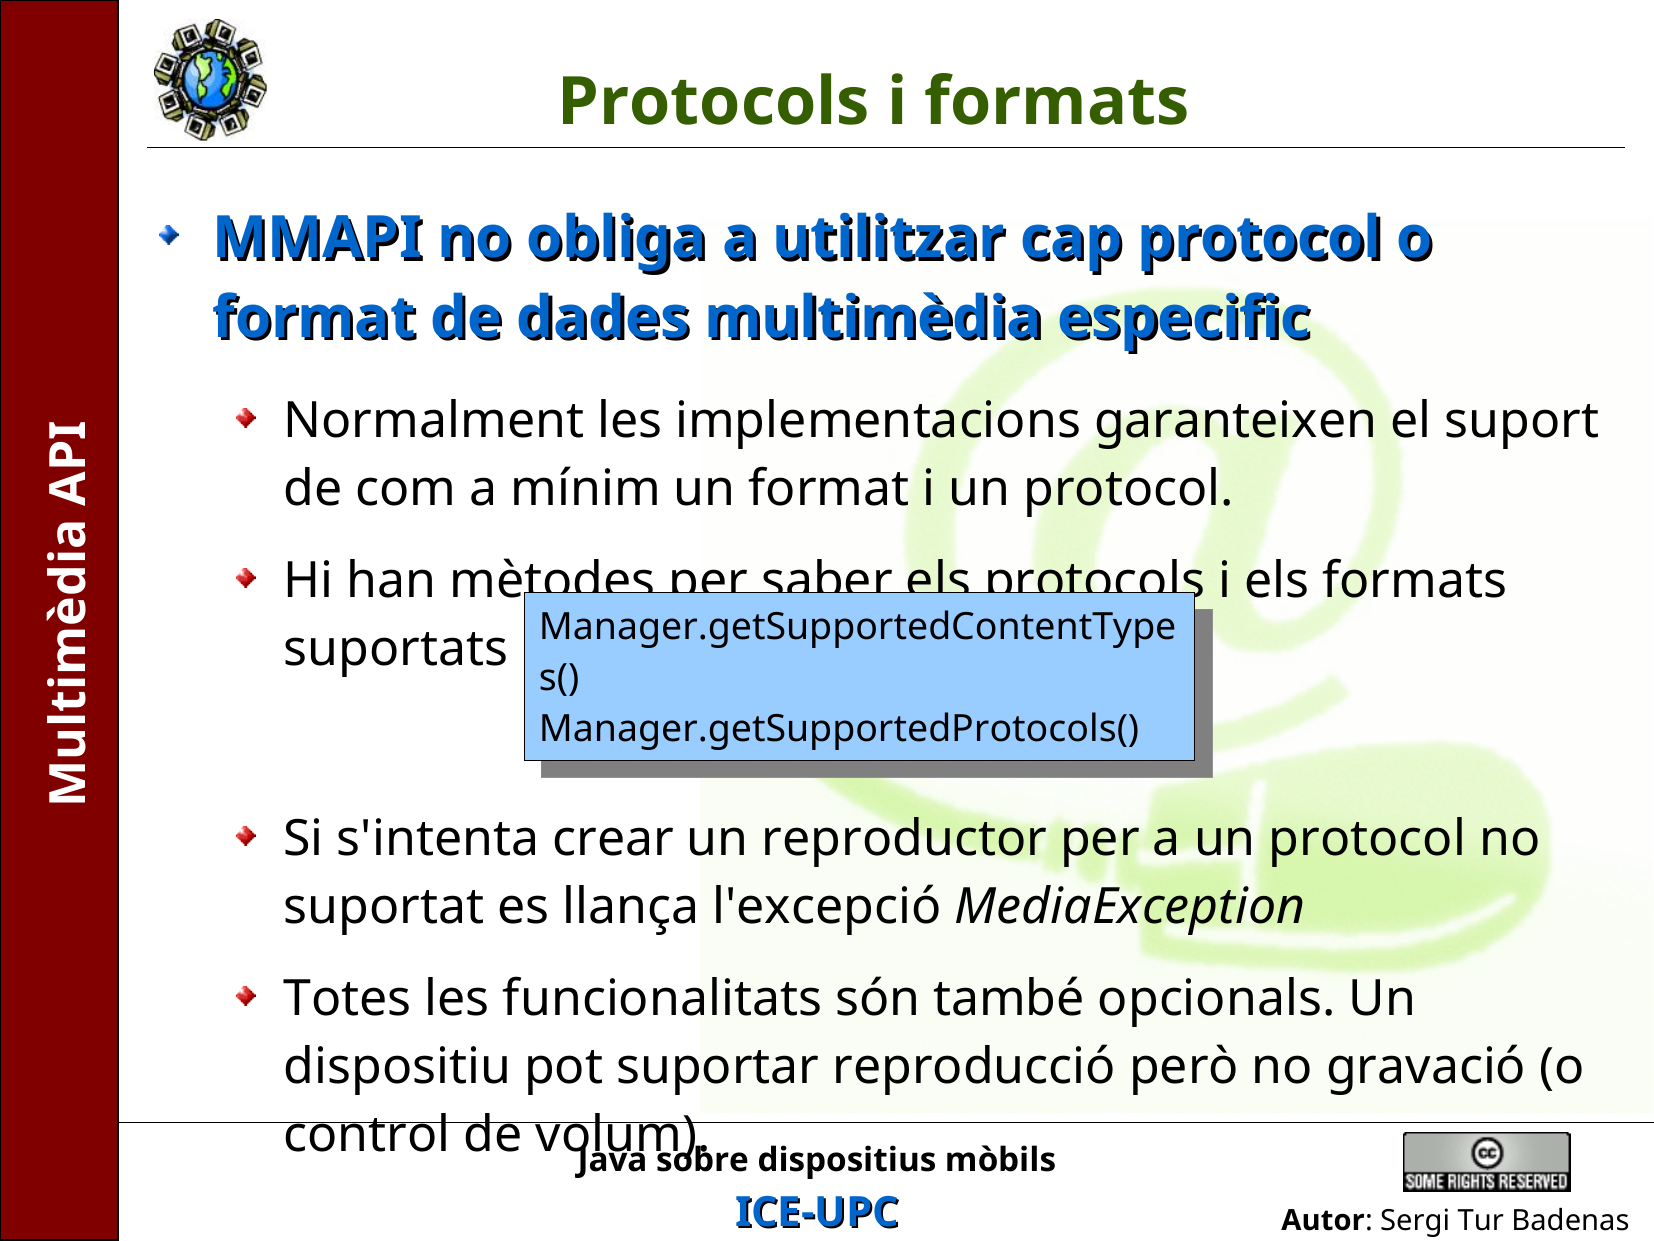

# Protocols i formats
MMAPI no obliga a utilitzar cap protocol o format de dades multimèdia especific
Normalment les implementacions garanteixen el suport de com a mínim un format i un protocol.
Hi han mètodes per saber els protocols i els formats suportats
Si s'intenta crear un reproductor per a un protocol no suportat es llança l'excepció MediaException
Totes les funcionalitats són també opcionals. Un dispositiu pot suportar reproducció però no gravació (o control de volum).
Manager.getSupportedContentTypes()
Manager.getSupportedProtocols()